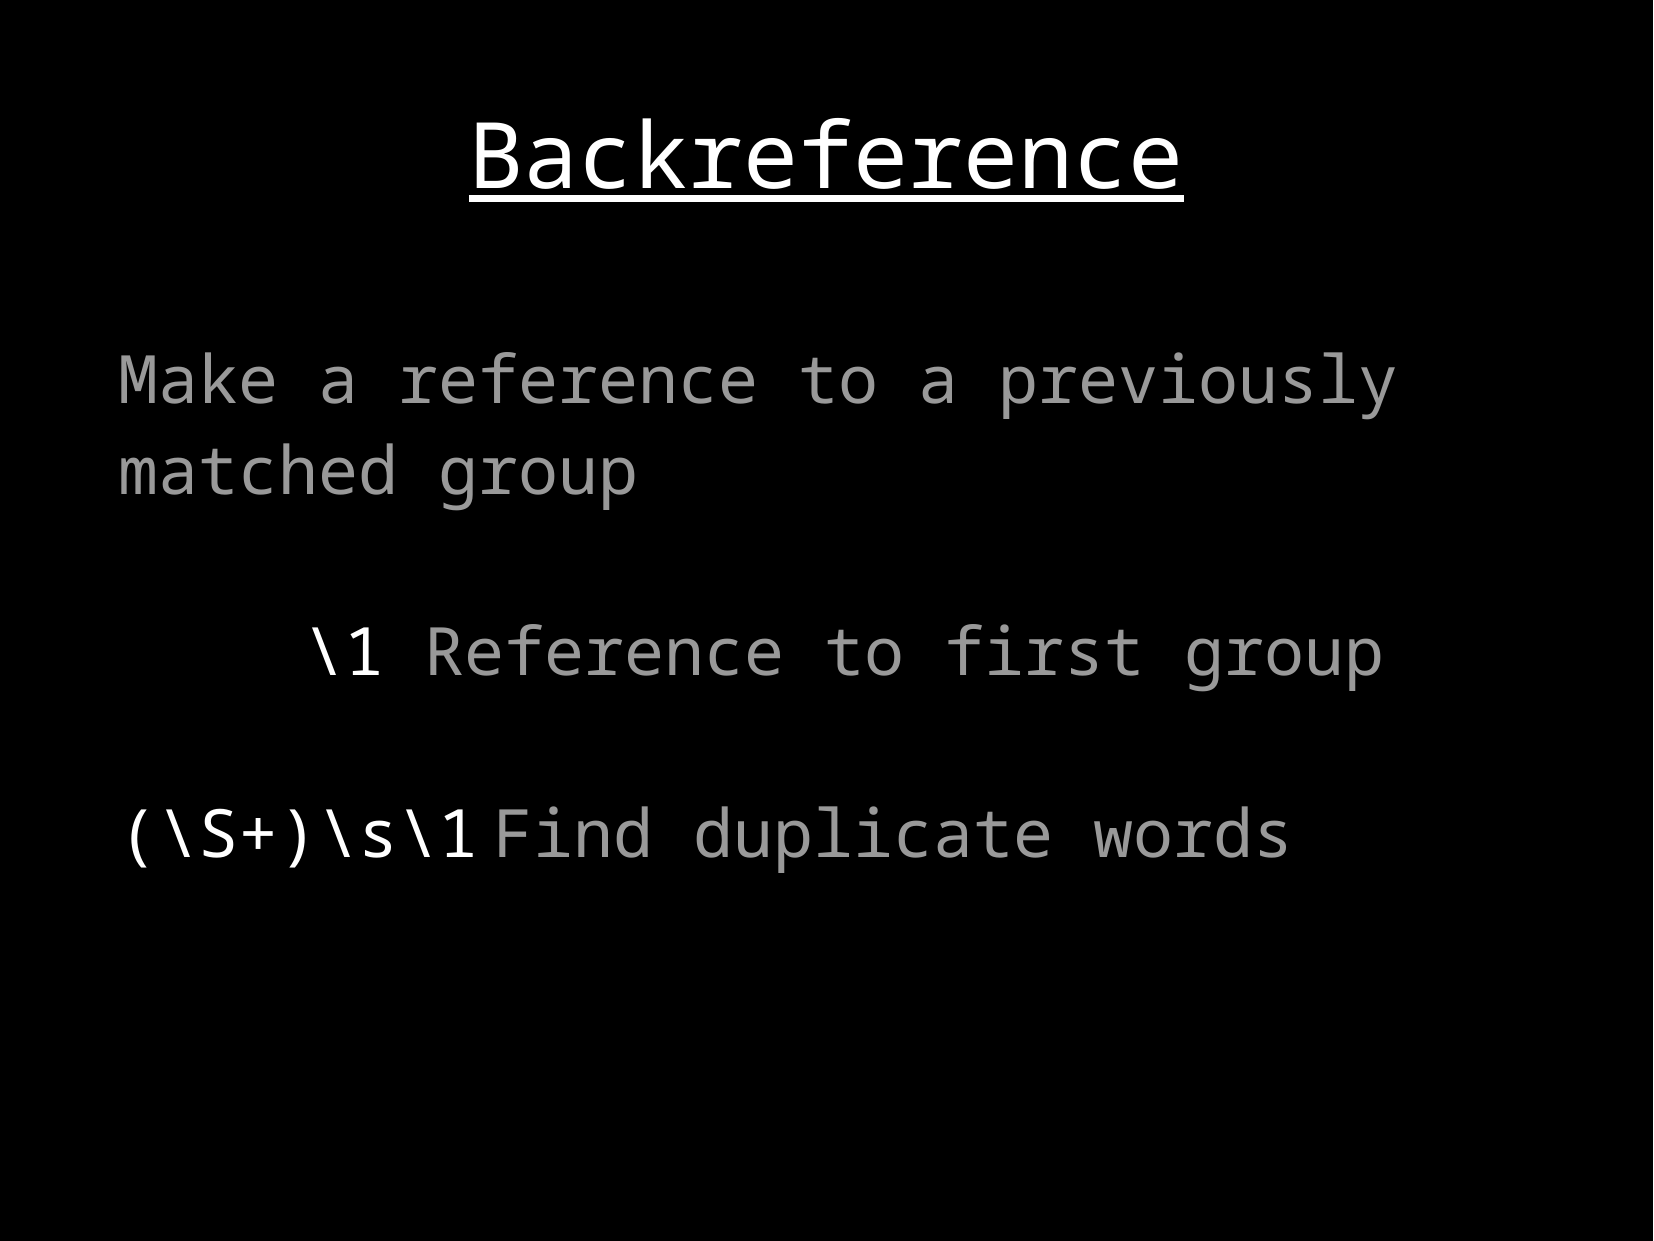

# Backreference
Make a reference to a previously matched group
\1 Reference to first group
(\S+)\s\1	Find duplicate words